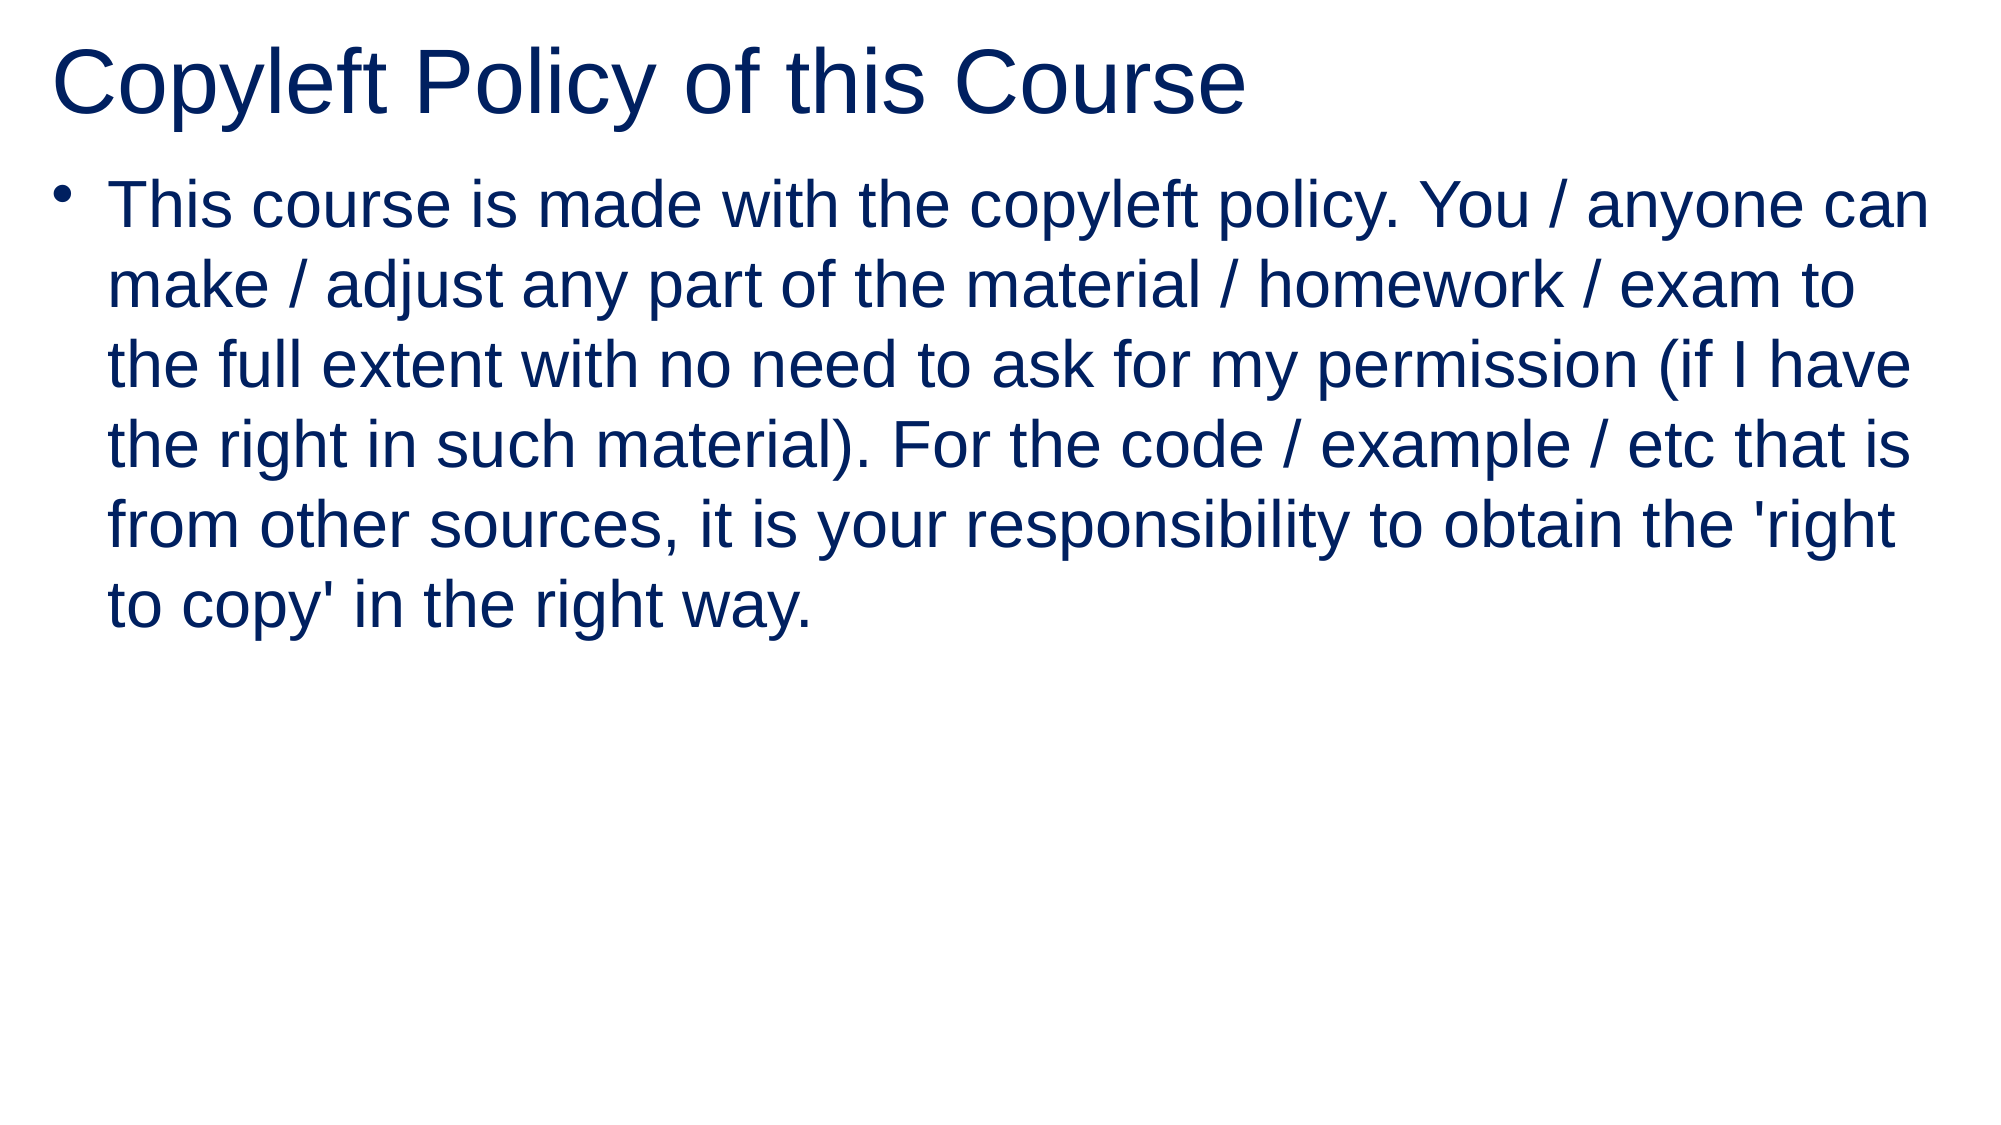

# Copyleft Policy of this Course
This course is made with the copyleft policy. You / anyone can make / adjust any part of the material / homework / exam to the full extent with no need to ask for my permission (if I have the right in such material). For the code / example / etc that is from other sources, it is your responsibility to obtain the 'right to copy' in the right way.